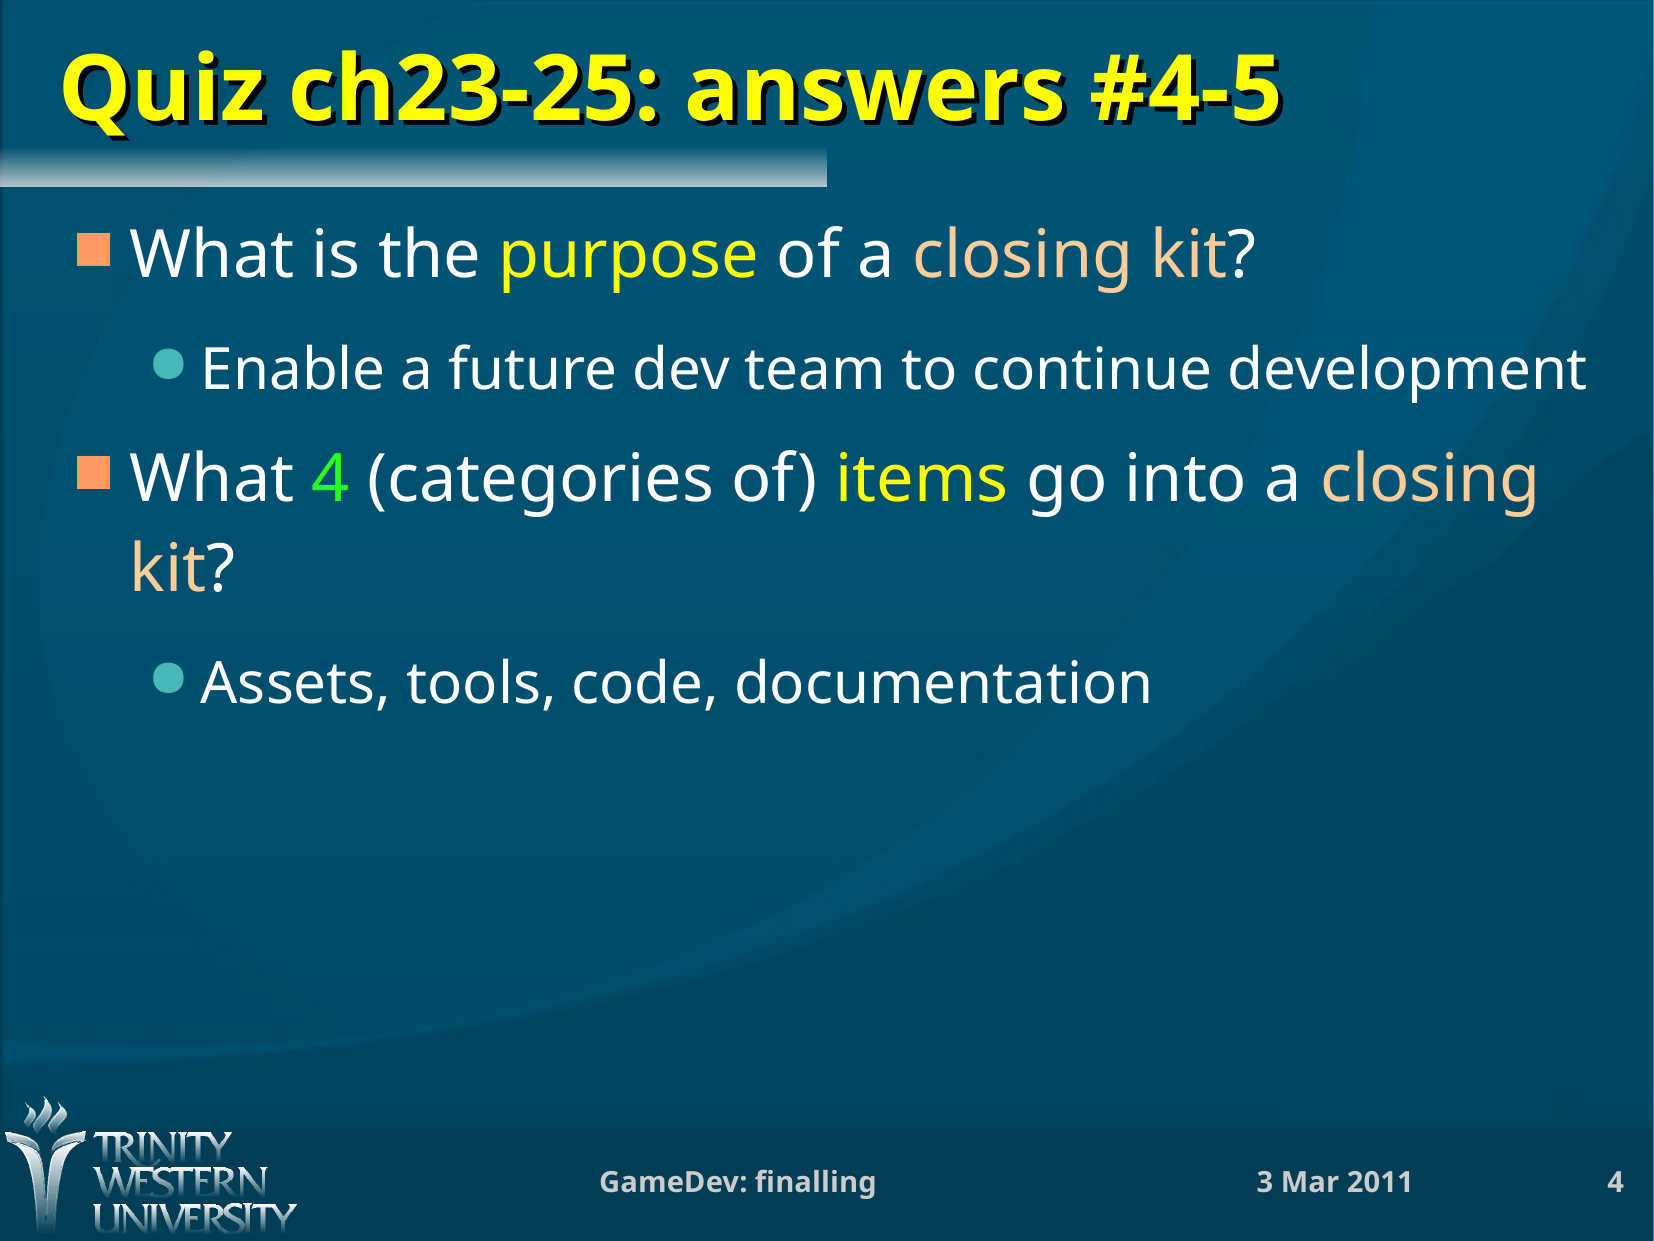

# Quiz ch23-25: answers #4-5
What is the purpose of a closing kit?
Enable a future dev team to continue development
What 4 (categories of) items go into a closing kit?
Assets, tools, code, documentation
GameDev: finalling
3 Mar 2011
4